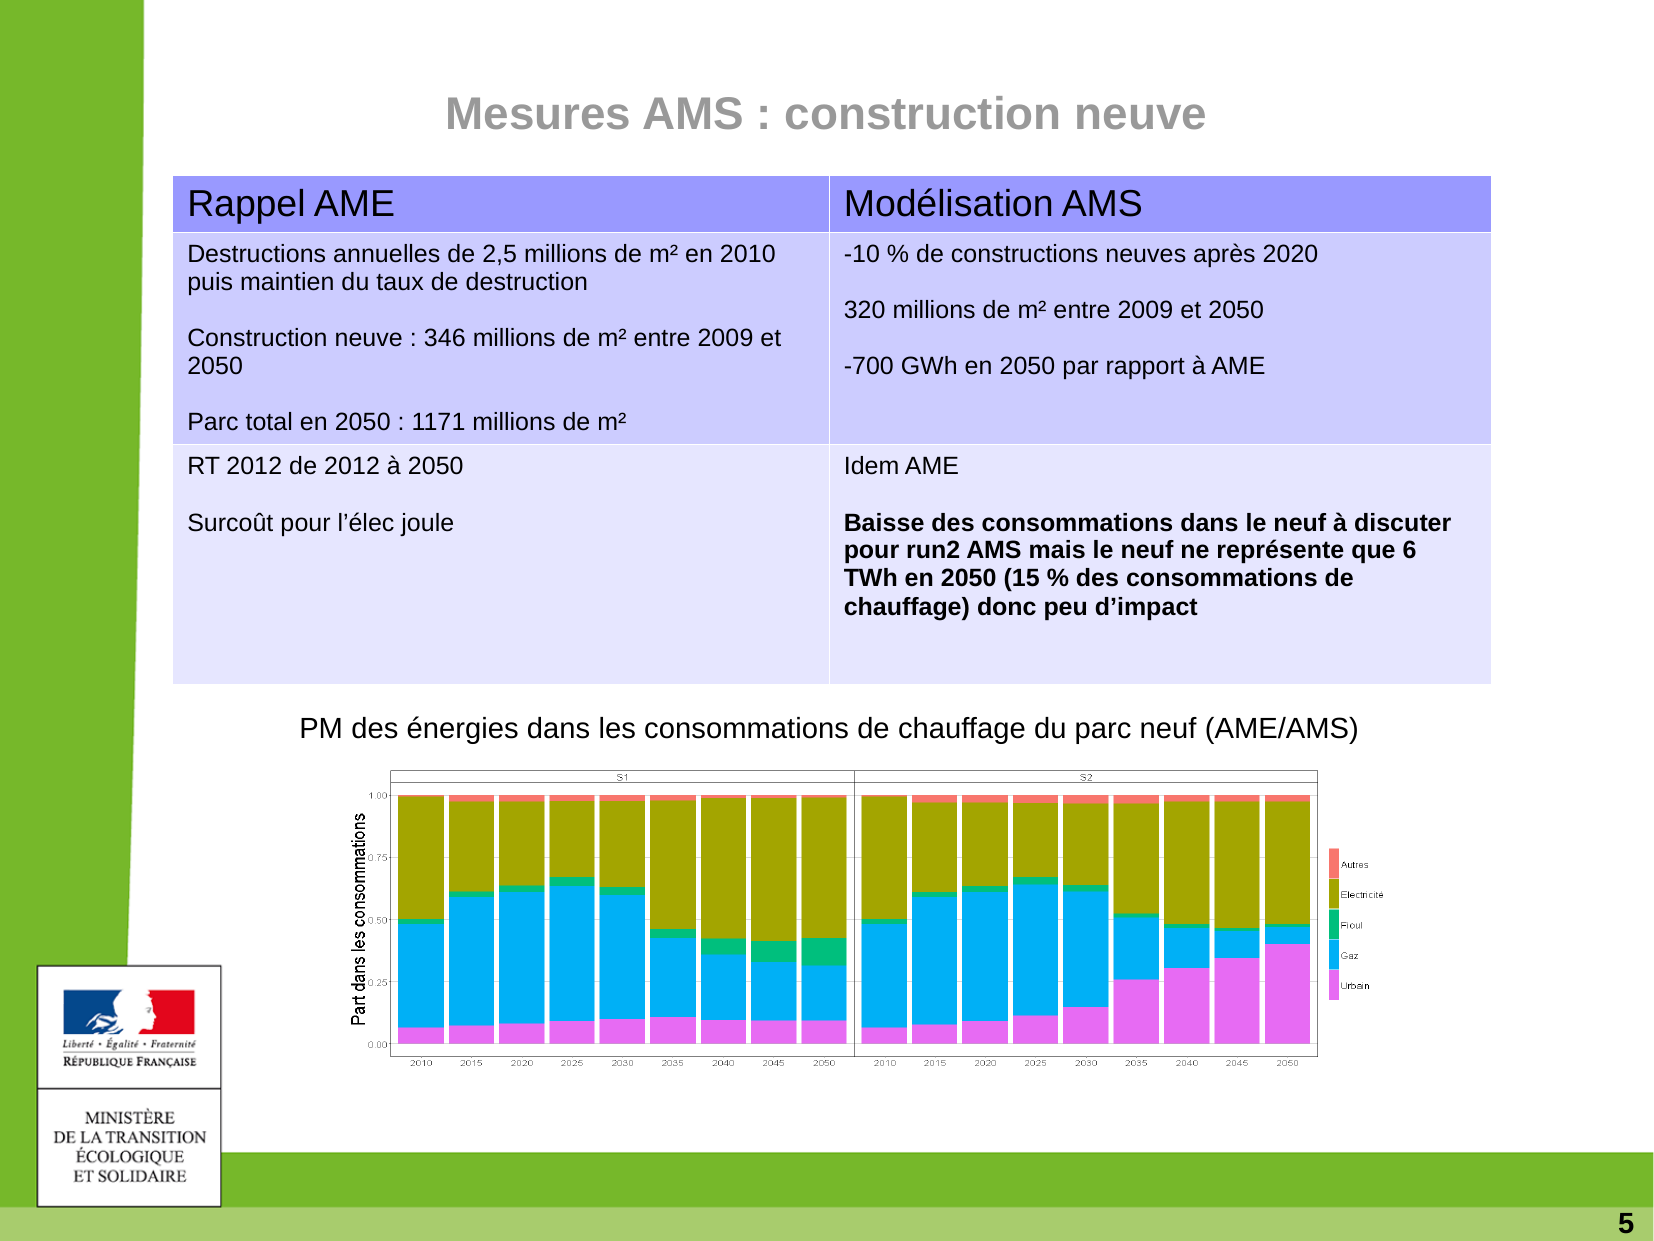

# Mesures AMS : construction neuve
| Rappel AME | Modélisation AMS |
| --- | --- |
| Destructions annuelles de 2,5 millions de m² en 2010 puis maintien du taux de destruction Construction neuve : 346 millions de m² entre 2009 et 2050 Parc total en 2050 : 1171 millions de m² | -10 % de constructions neuves après 2020 320 millions de m² entre 2009 et 2050 -700 GWh en 2050 par rapport à AME |
| RT 2012 de 2012 à 2050 Surcoût pour l’élec joule | Idem AME Baisse des consommations dans le neuf à discuter pour run2 AMS mais le neuf ne représente que 6 TWh en 2050 (15 % des consommations de chauffage) donc peu d’impact |
PM des énergies dans les consommations de chauffage du parc neuf (AME/AMS)